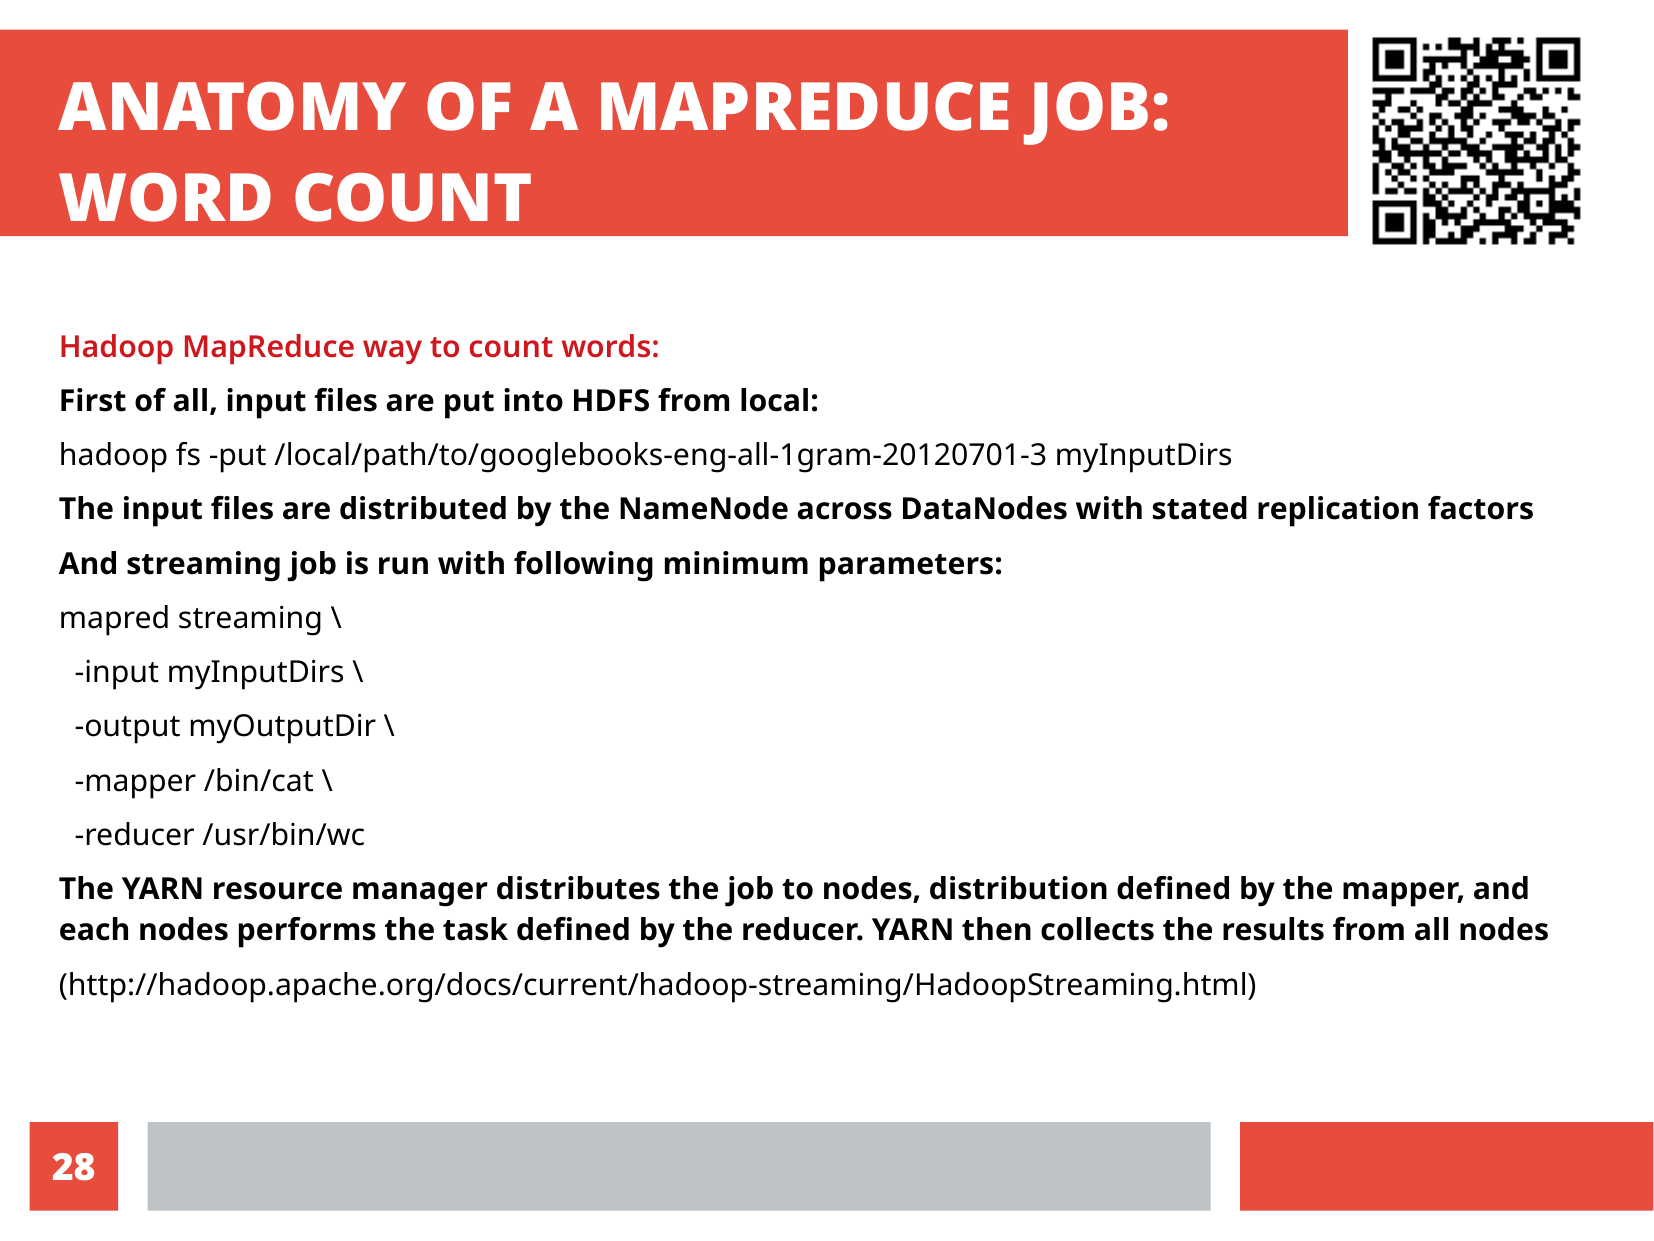

# ANATOMY OF A MAPREDUCE JOB: WORD COUNT
Hadoop MapReduce way to count words:
First of all, input files are put into HDFS from local:
hadoop fs -put /local/path/to/googlebooks-eng-all-1gram-20120701-3 myInputDirs
The input files are distributed by the NameNode across DataNodes with stated replication factors
And streaming job is run with following minimum parameters:
mapred streaming \
 -input myInputDirs \
 -output myOutputDir \
 -mapper /bin/cat \
 -reducer /usr/bin/wc
The YARN resource manager distributes the job to nodes, distribution defined by the mapper, and each nodes performs the task defined by the reducer. YARN then collects the results from all nodes
(http://hadoop.apache.org/docs/current/hadoop-streaming/HadoopStreaming.html)
28